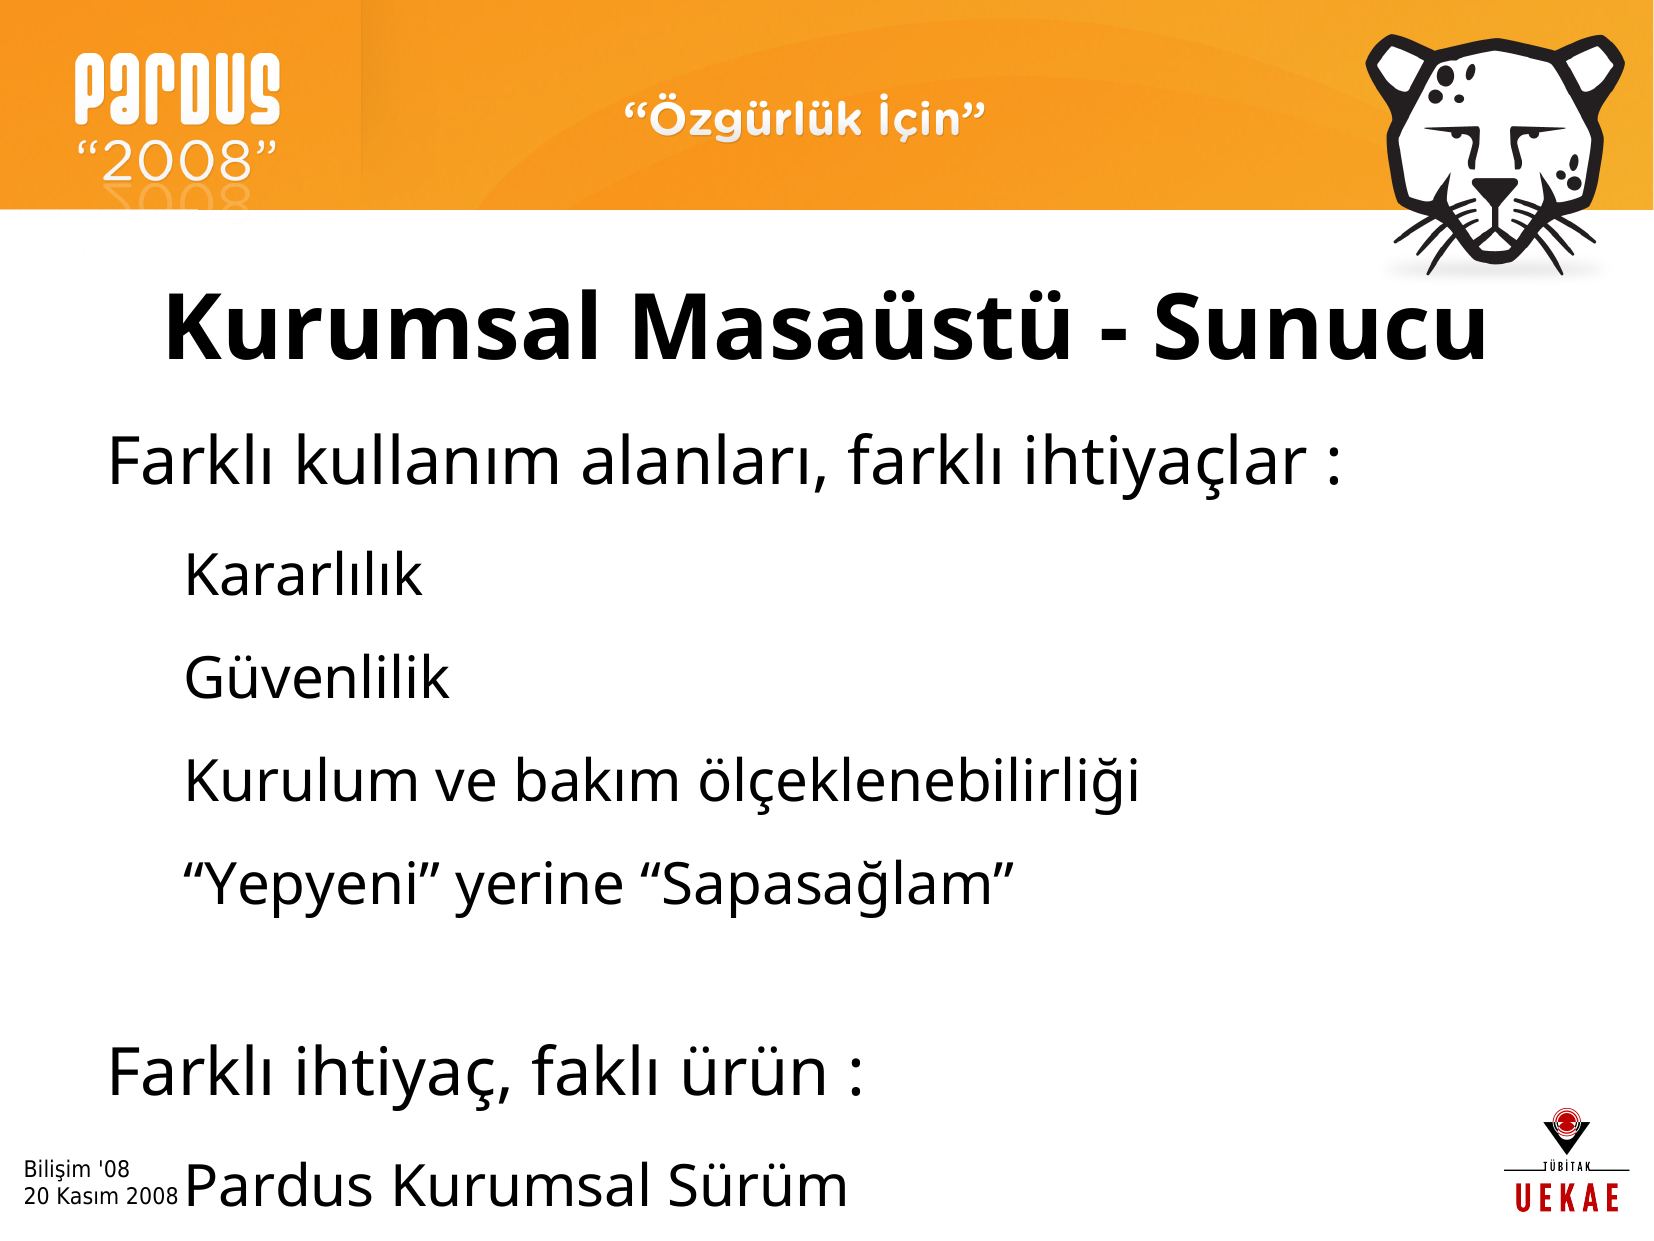

# Kurumsal Masaüstü - Sunucu
Farklı kullanım alanları, farklı ihtiyaçlar :
Kararlılık
Güvenlilik
Kurulum ve bakım ölçeklenebilirliği
“Yepyeni” yerine “Sapasağlam”
Farklı ihtiyaç, faklı ürün :
Pardus Kurumsal Sürüm
Pardus Kurumsal Depo